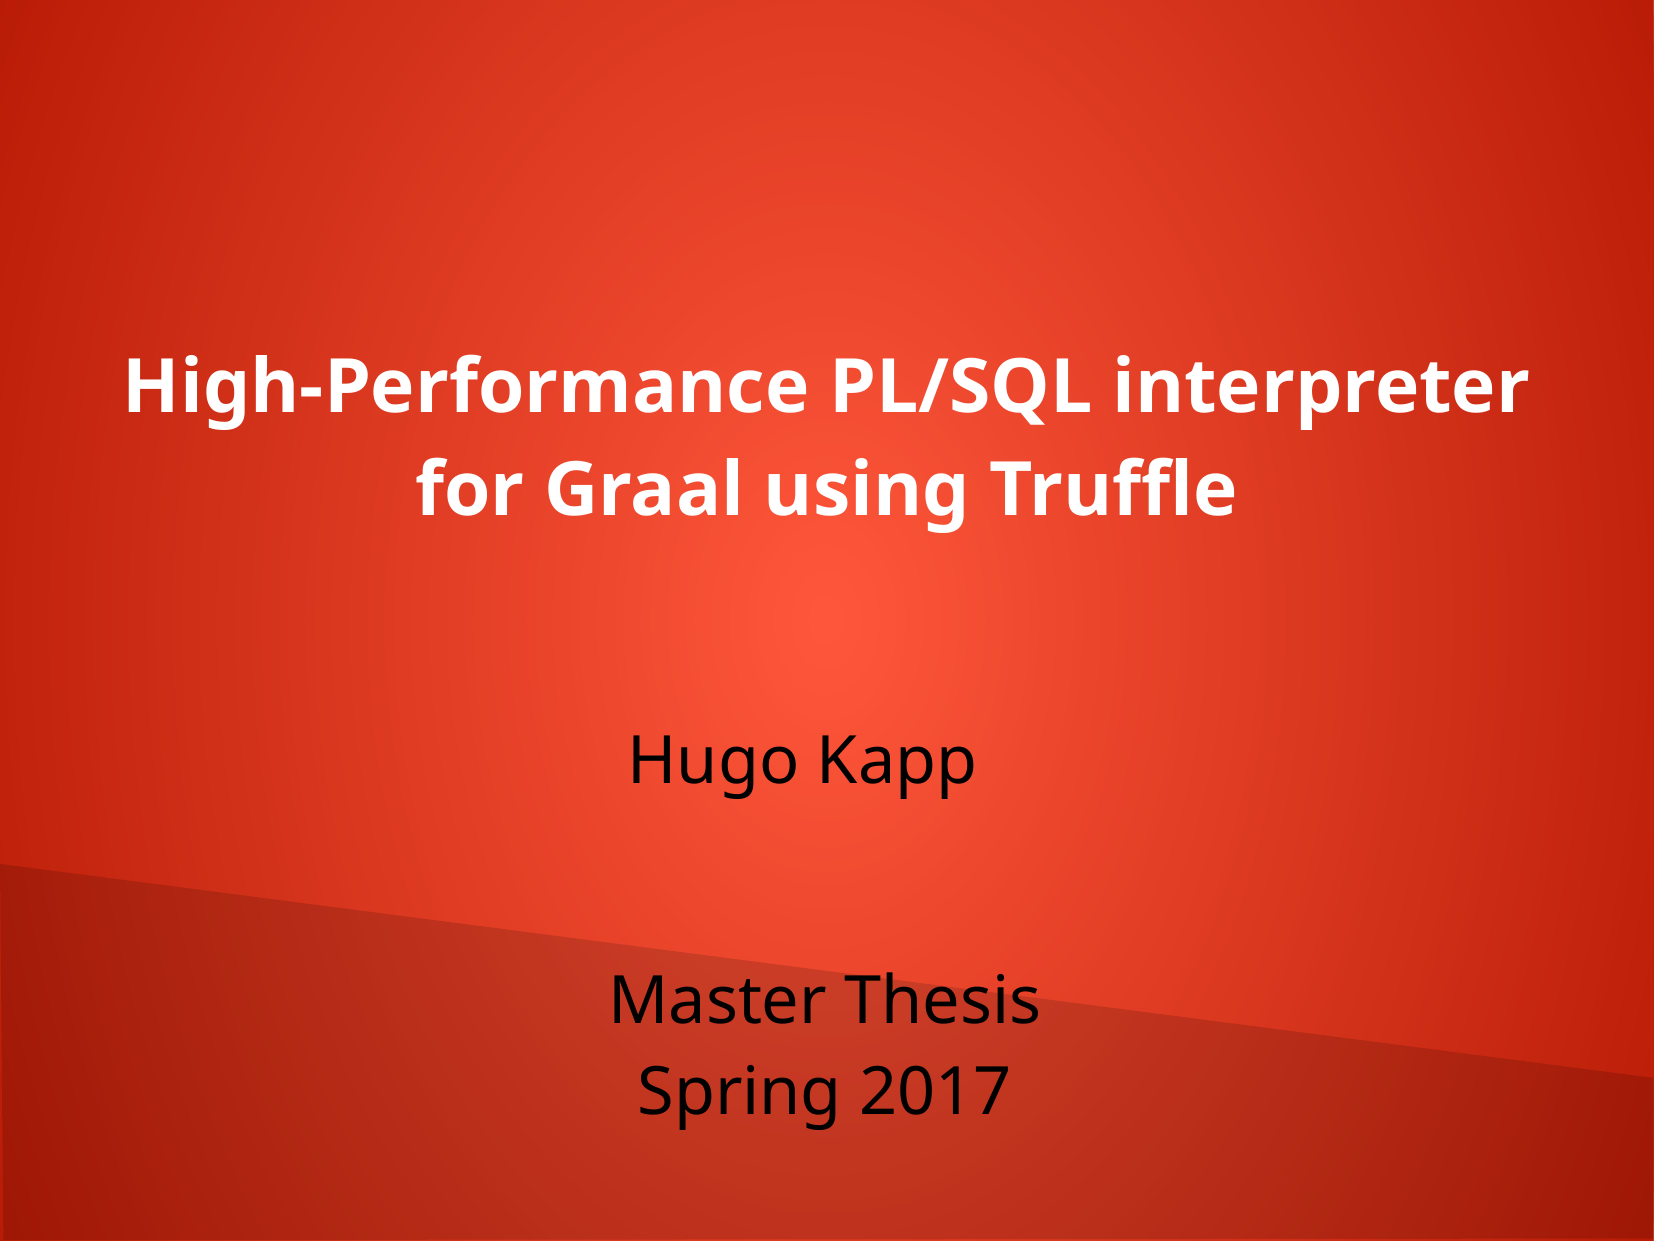

# High-Performance PL/SQL interpreter for Graal using Truffle
Hugo Kapp
Master Thesis
Spring 2017